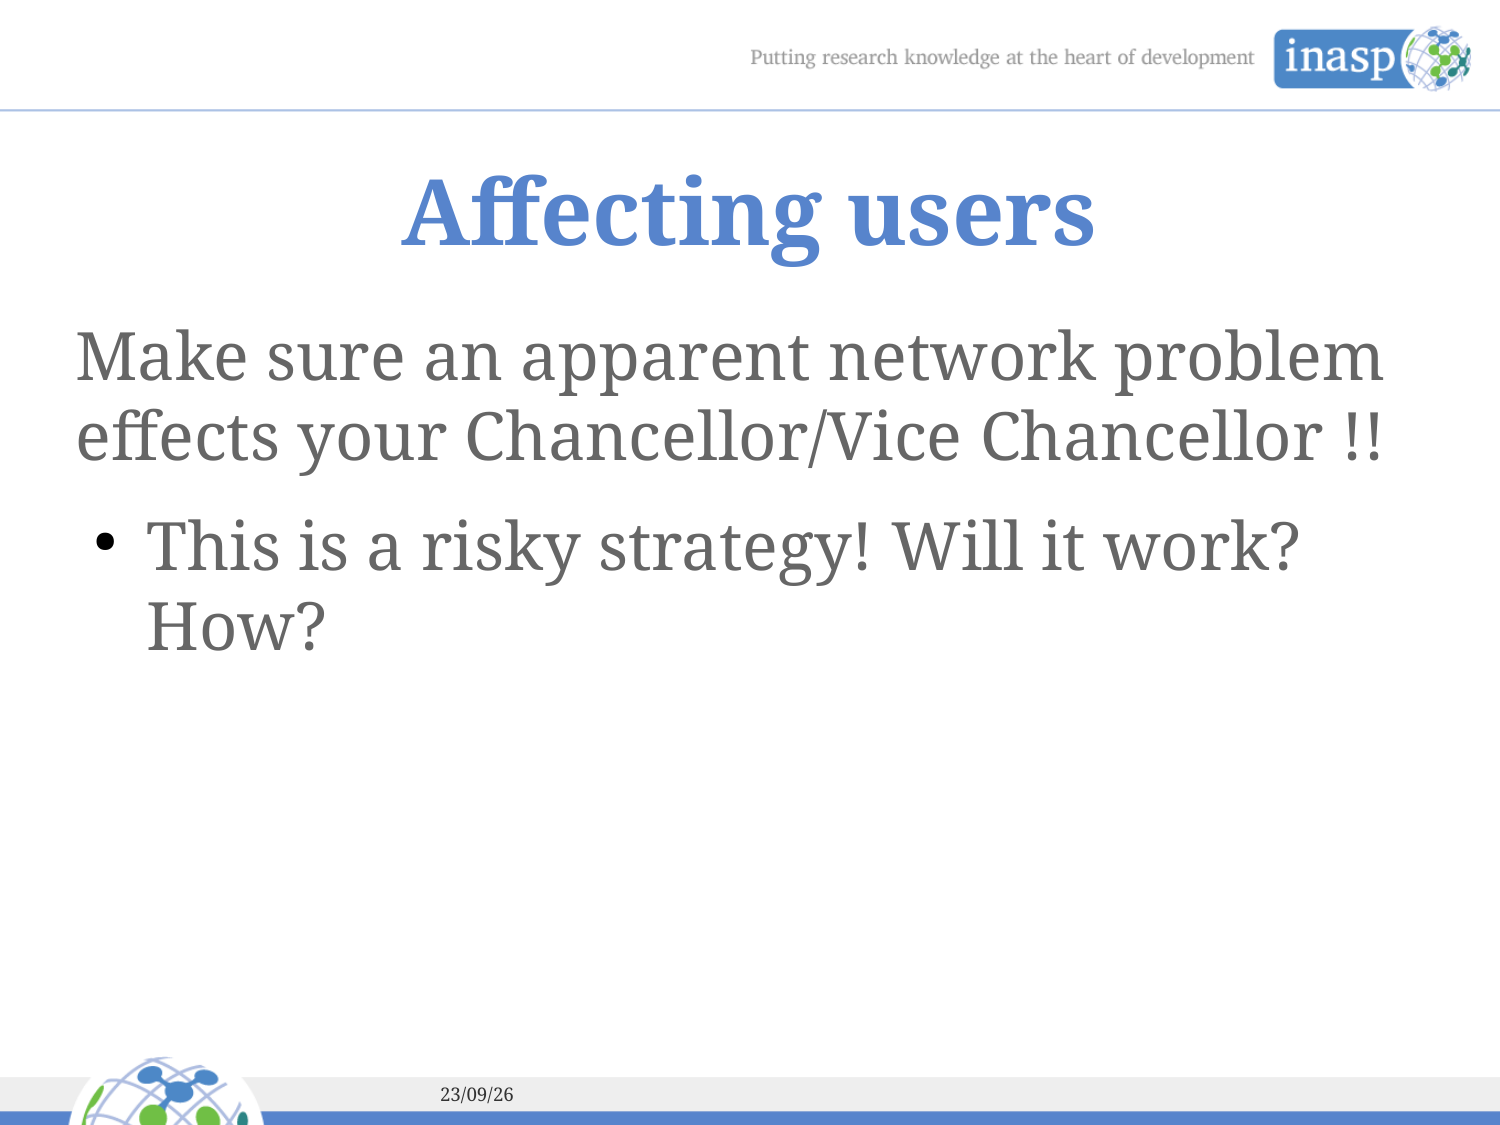

# Affecting users
Make sure an apparent network problem effects your Chancellor/Vice Chancellor !!
This is a risky strategy! Will it work? How?